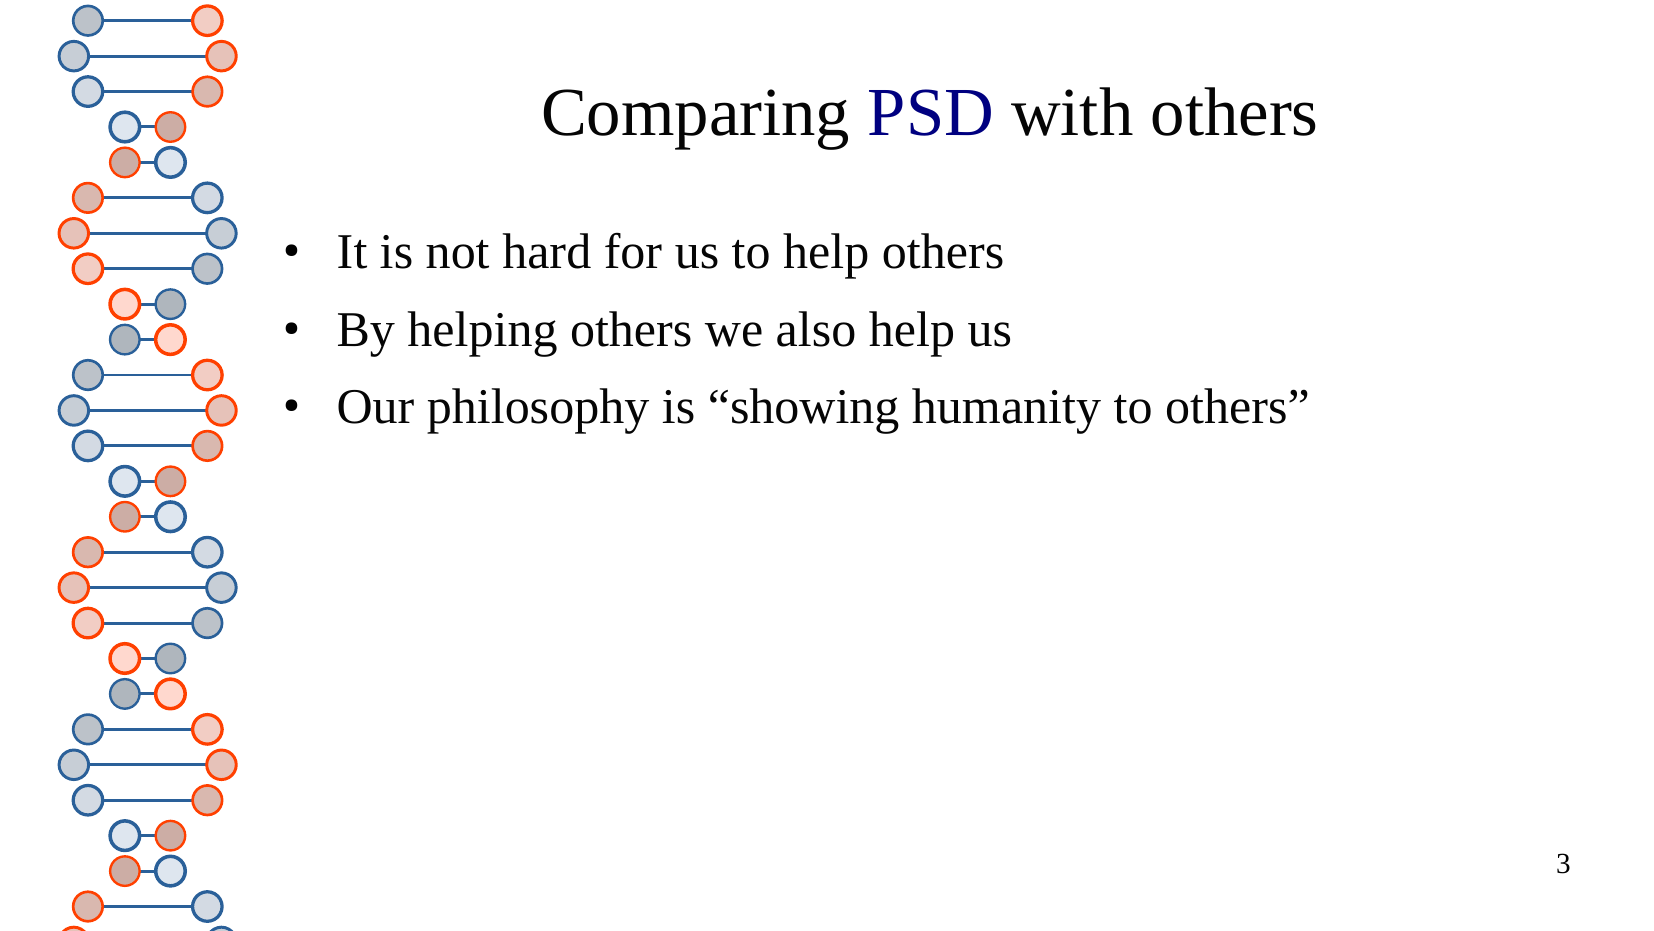

# Comparing PSD with others
It is not hard for us to help others
By helping others we also help us
Our philosophy is “showing humanity to others”
3